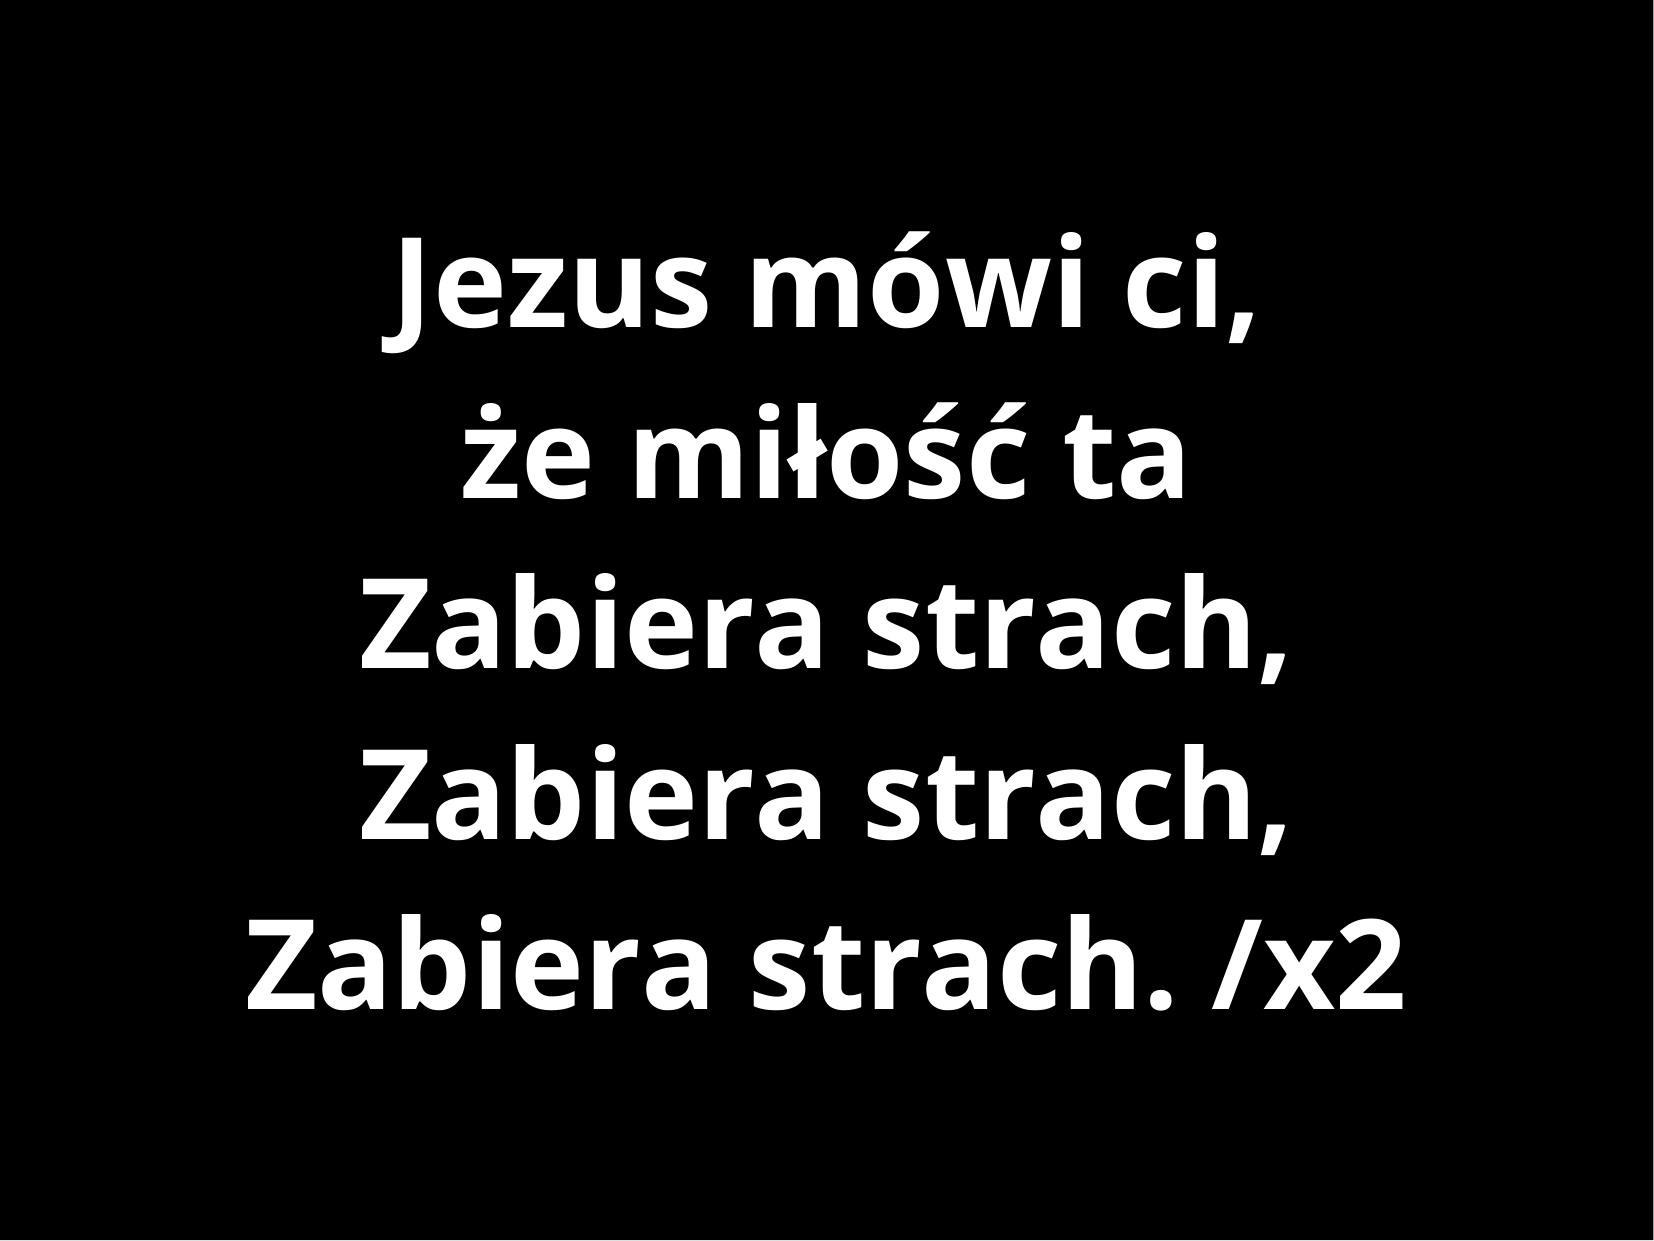

# Jezus mówi ci, że miłość ta Zabiera strach, Zabiera strach, Zabiera strach. /x2